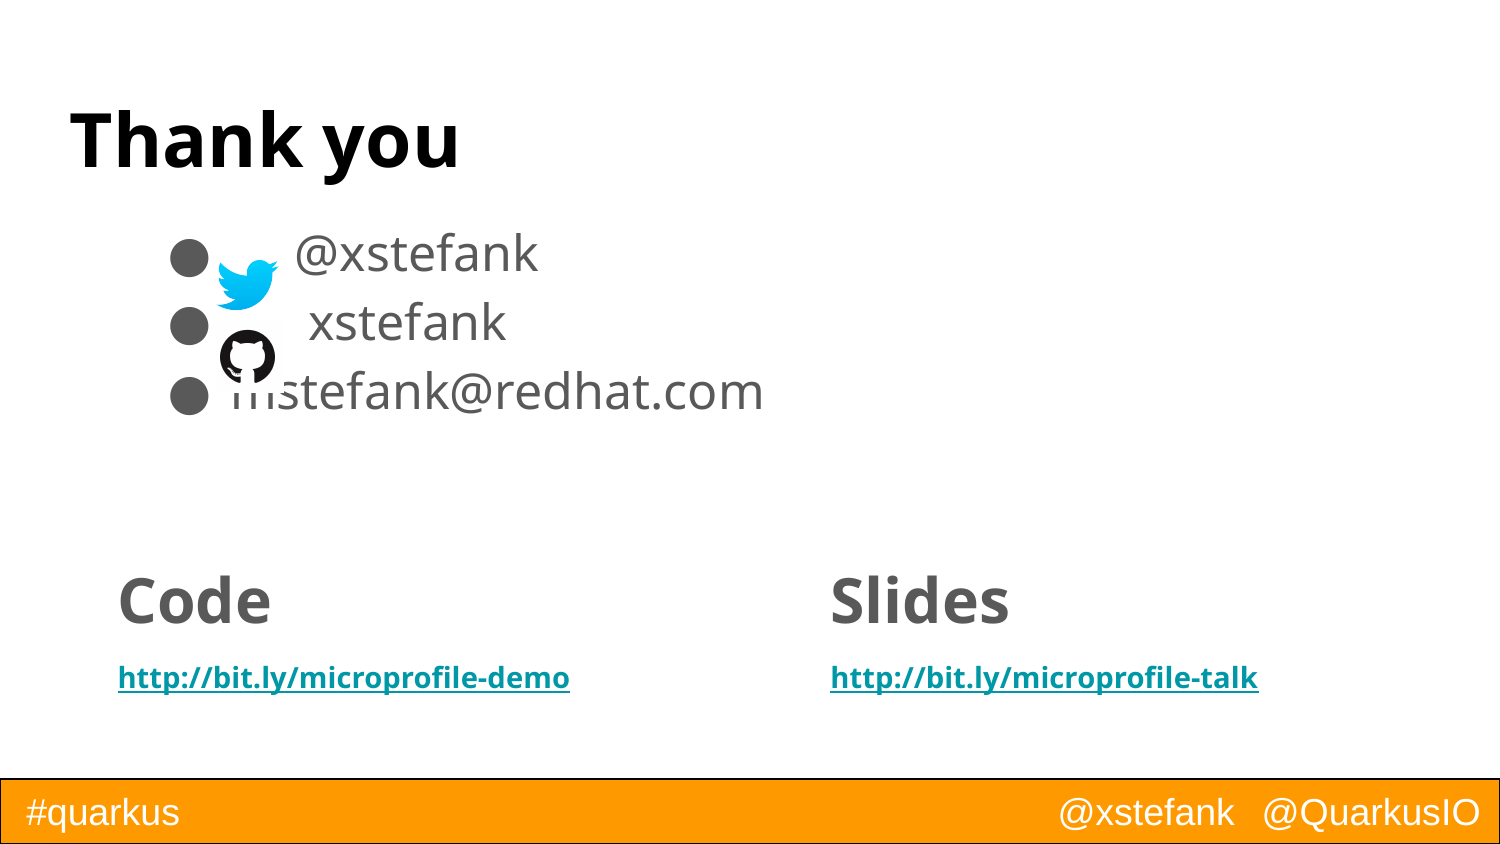

# Thank you
 @xstefank
 xstefank
mstefank@redhat.com
Code
Slides
http://bit.ly/microprofile-demo
http://bit.ly/microprofile-talk